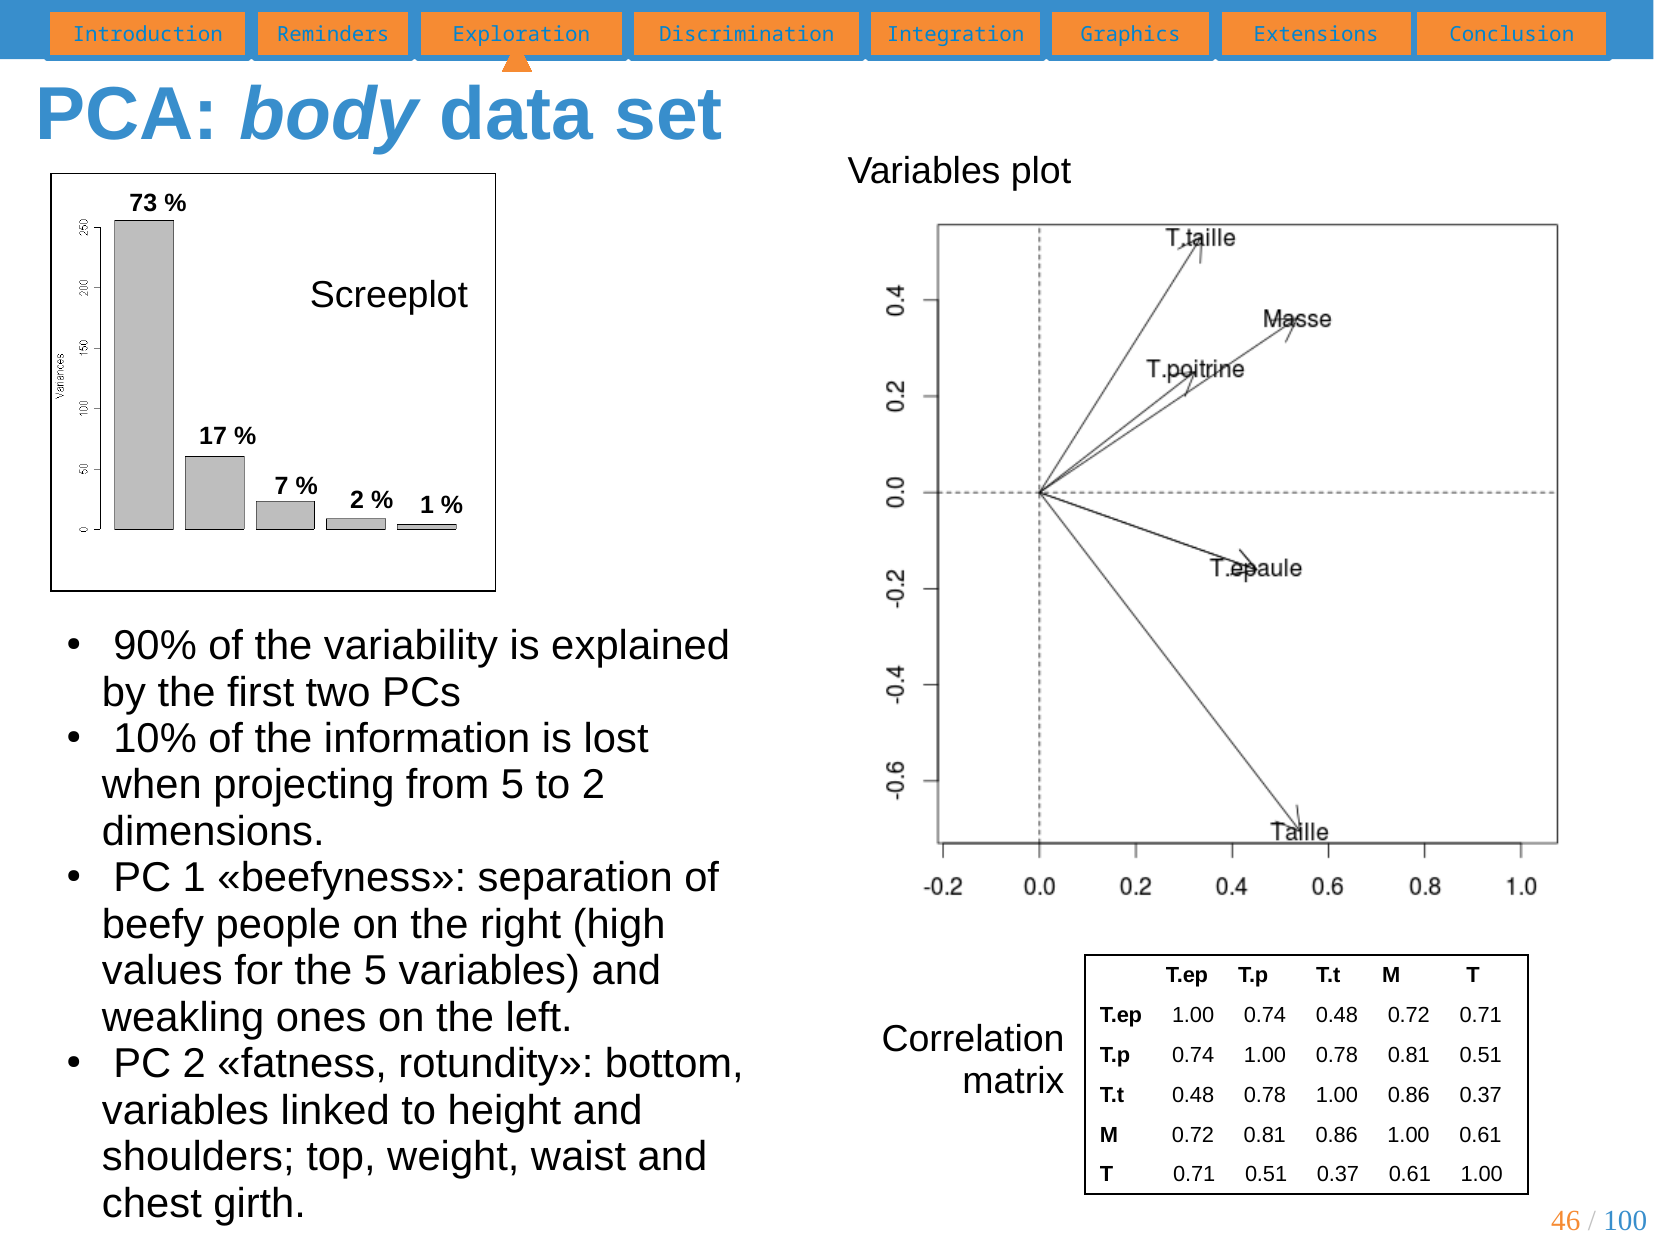

# PCA: body data set
Variables plot
73 %
Screeplot
17 %
7 %
2 %
1 %
 90% of the variability is explained by the first two PCs
 10% of the information is lost when projecting from 5 to 2 dimensions.
 PC 1 «beefyness»: separation of beefy people on the right (high values for the 5 variables) and weakling ones on the left.
 PC 2 «fatness, rotundity»: bottom, variables linked to height and shoulders; top, weight, waist and chest girth.
 T.ep T.p T.t M T
T.ep 1.00 0.74 0.48 0.72 0.71
T.p 0.74 1.00 0.78 0.81 0.51
T.t 0.48 0.78 1.00 0.86 0.37
M 0.72 0.81 0.86 1.00 0.61
T 0.71 0.51 0.37 0.61 1.00
Correlation matrix
46